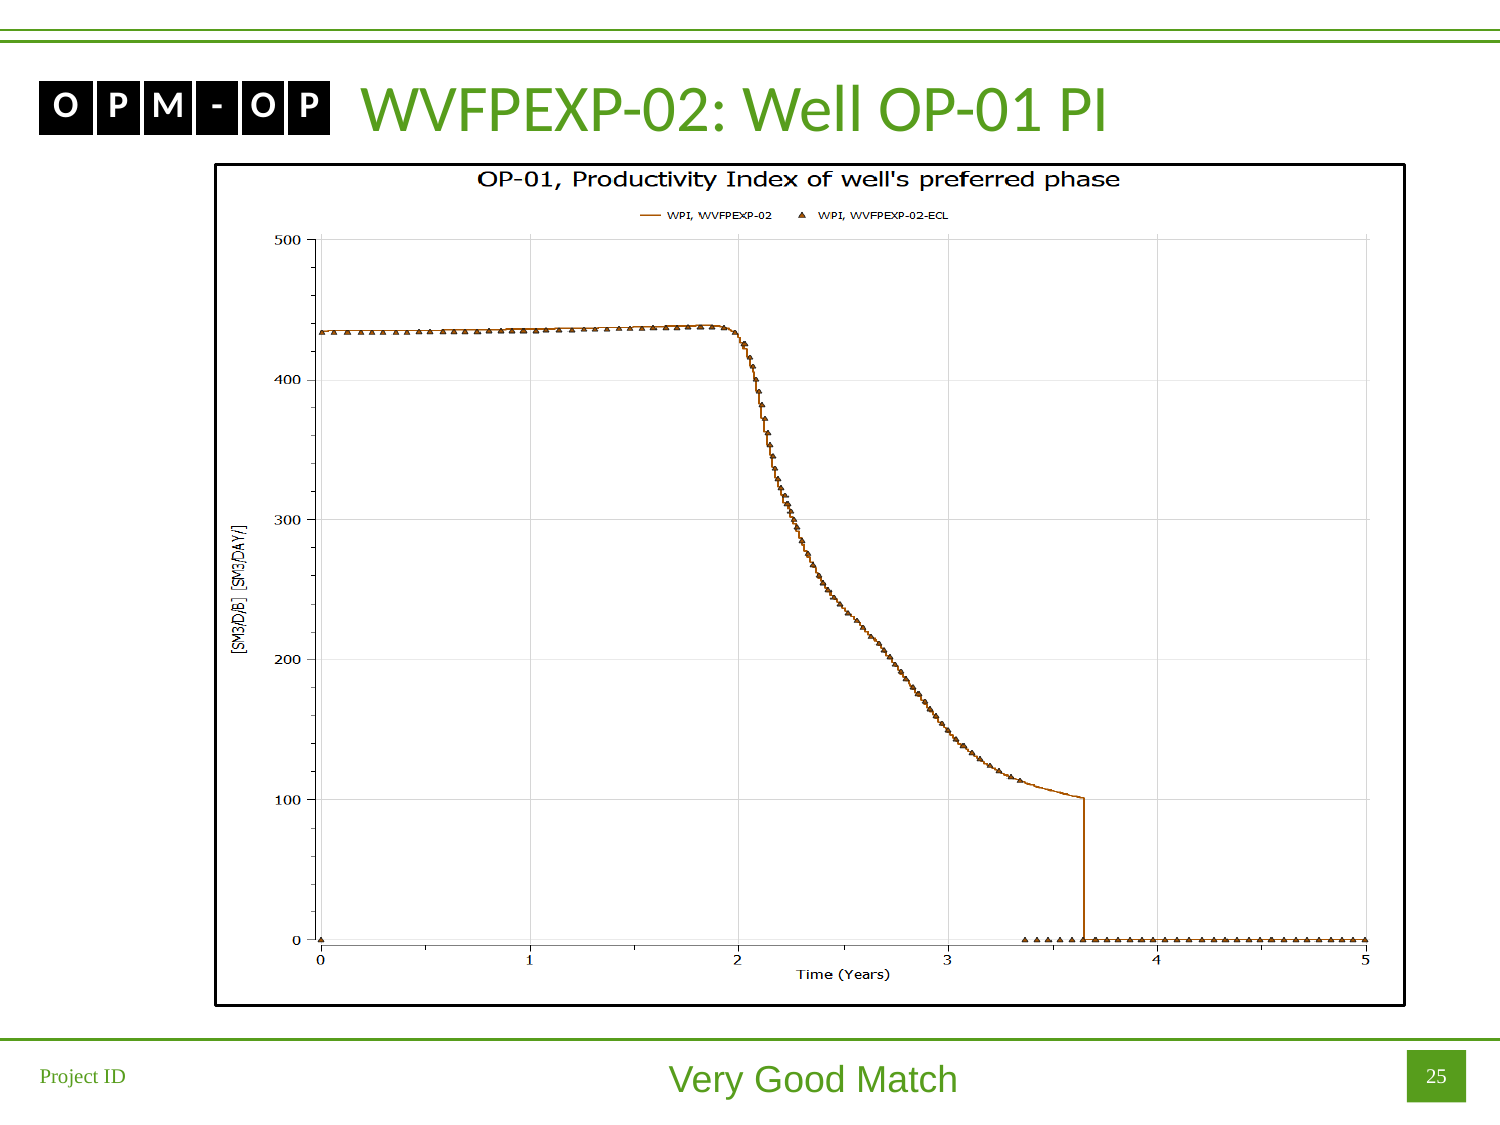

# WVFPEXP-02: Well OP-01 PI
Project ID
25
Very Good Match